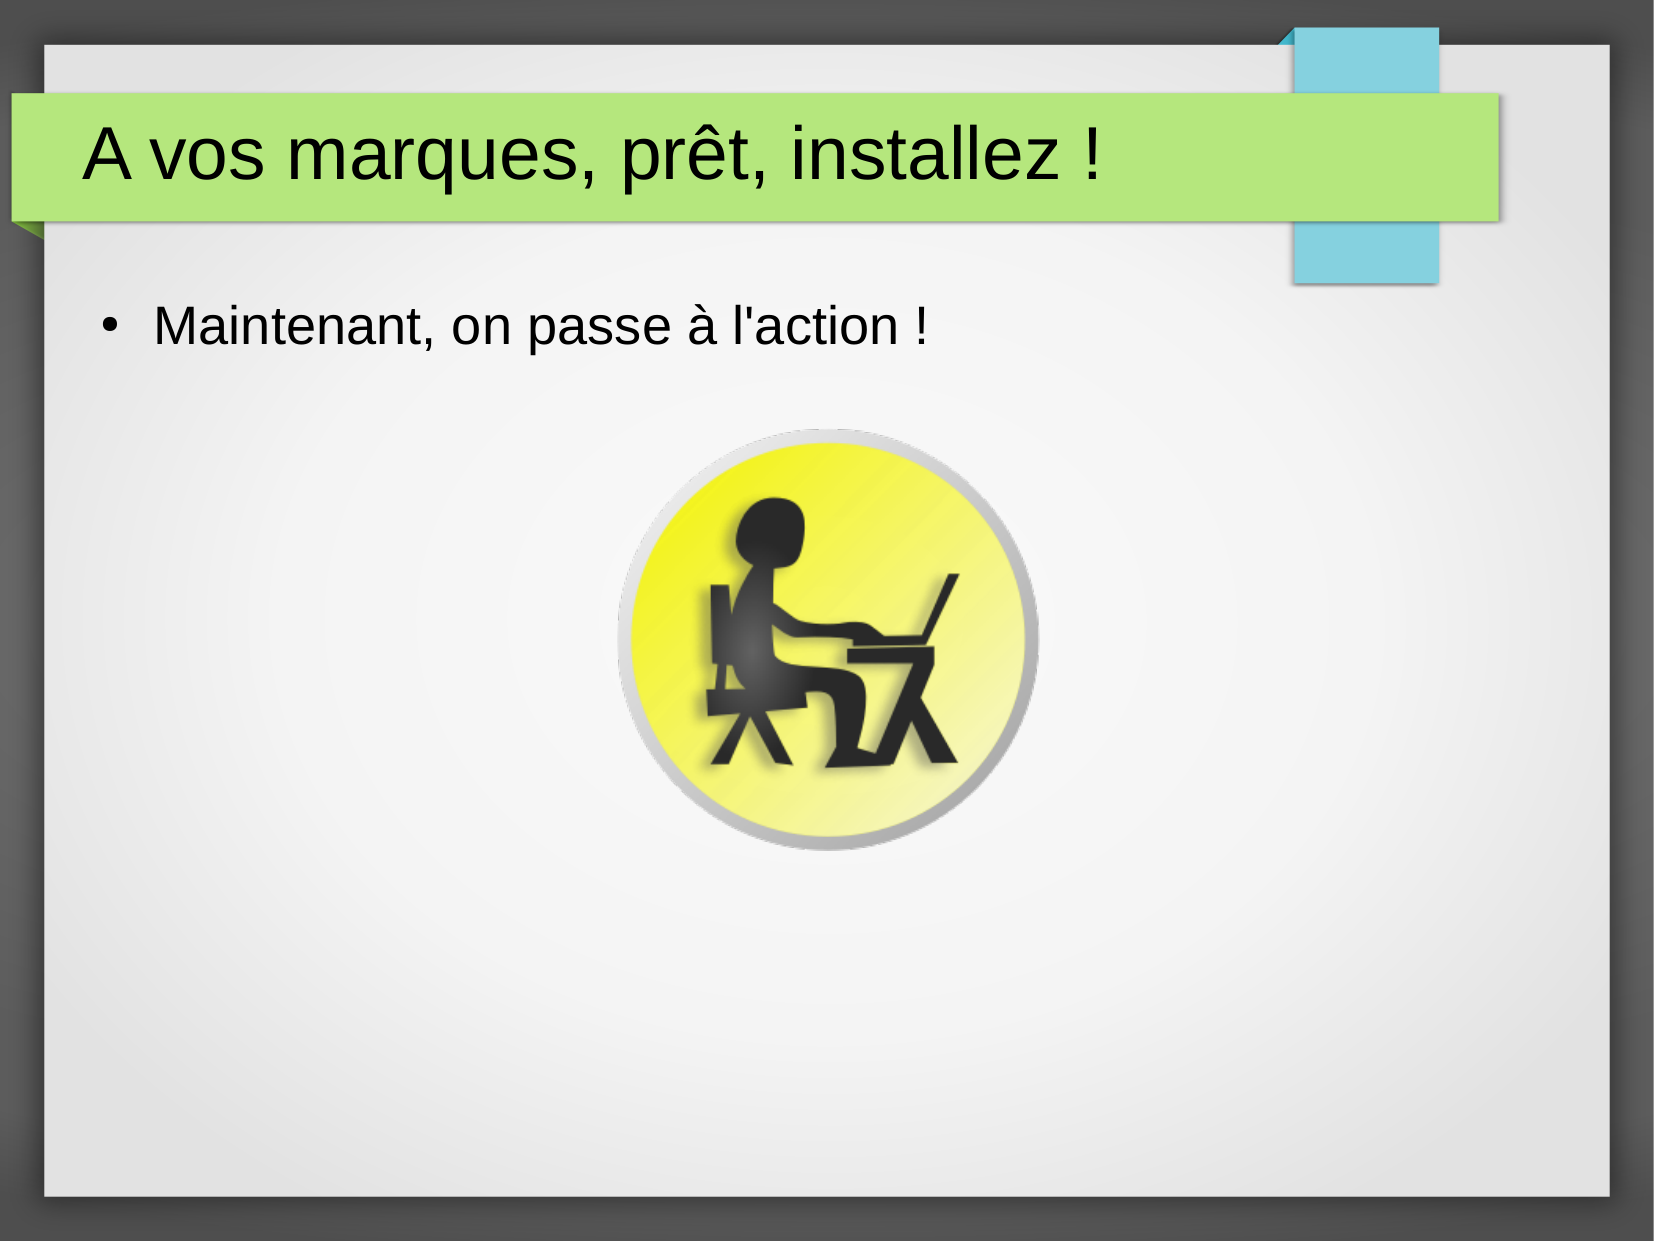

# A vos marques, prêt, installez !
Maintenant, on passe à l'action !